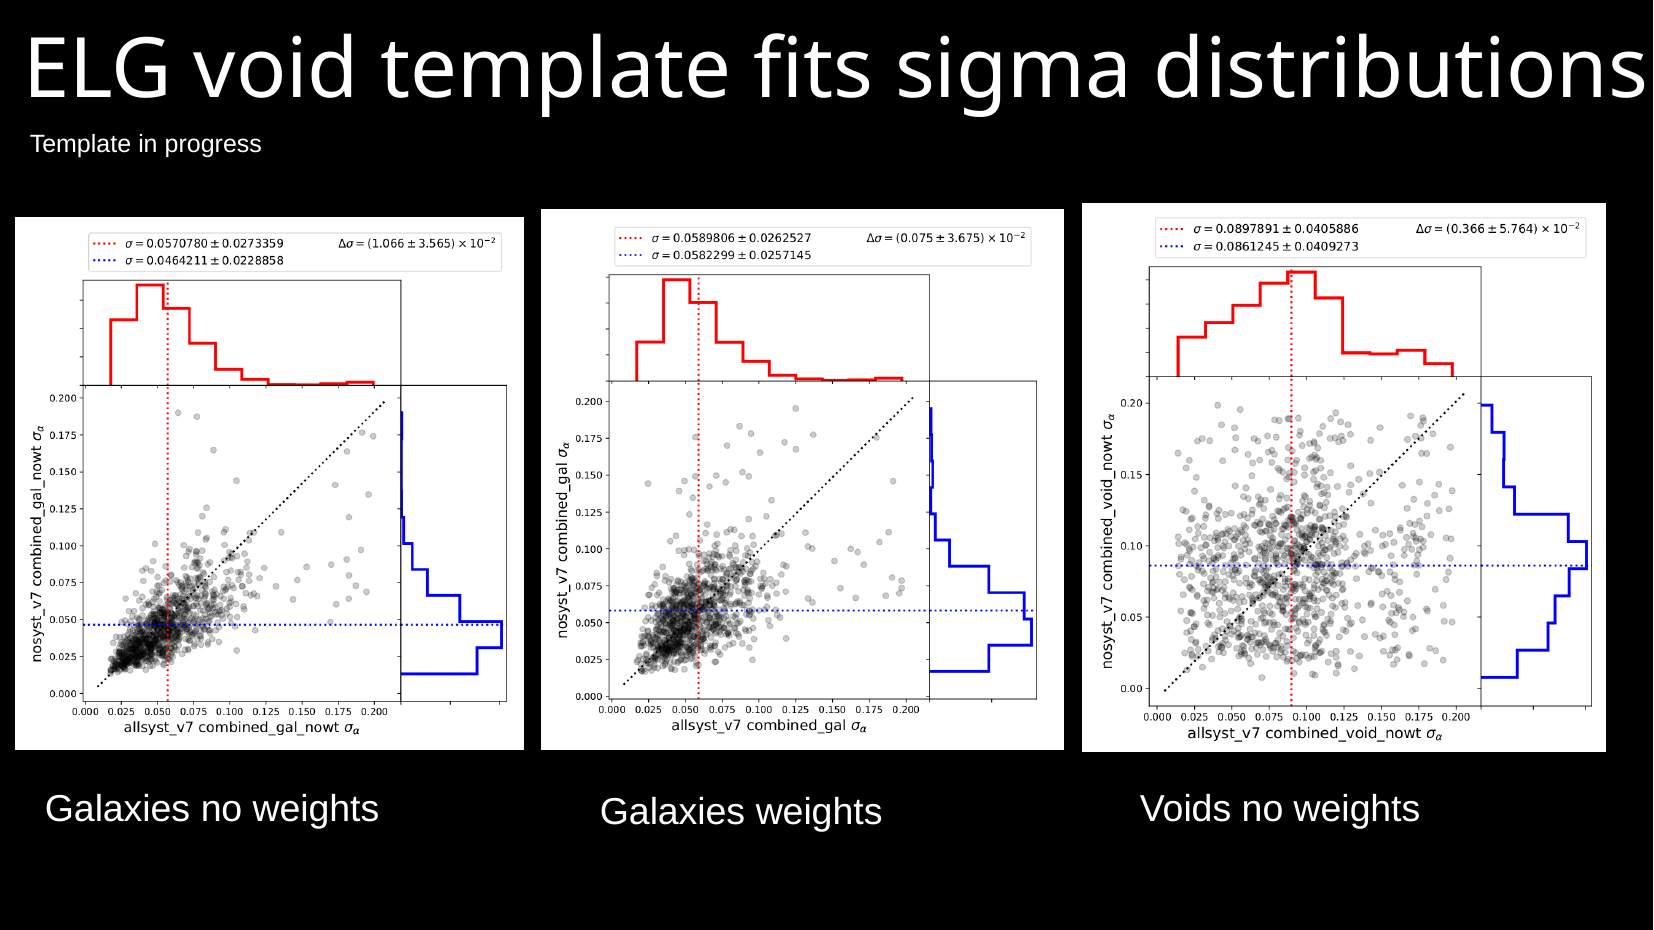

# ELG void template fits sigma distributions
Template in progress
Galaxies no weights
Voids no weights
Galaxies weights